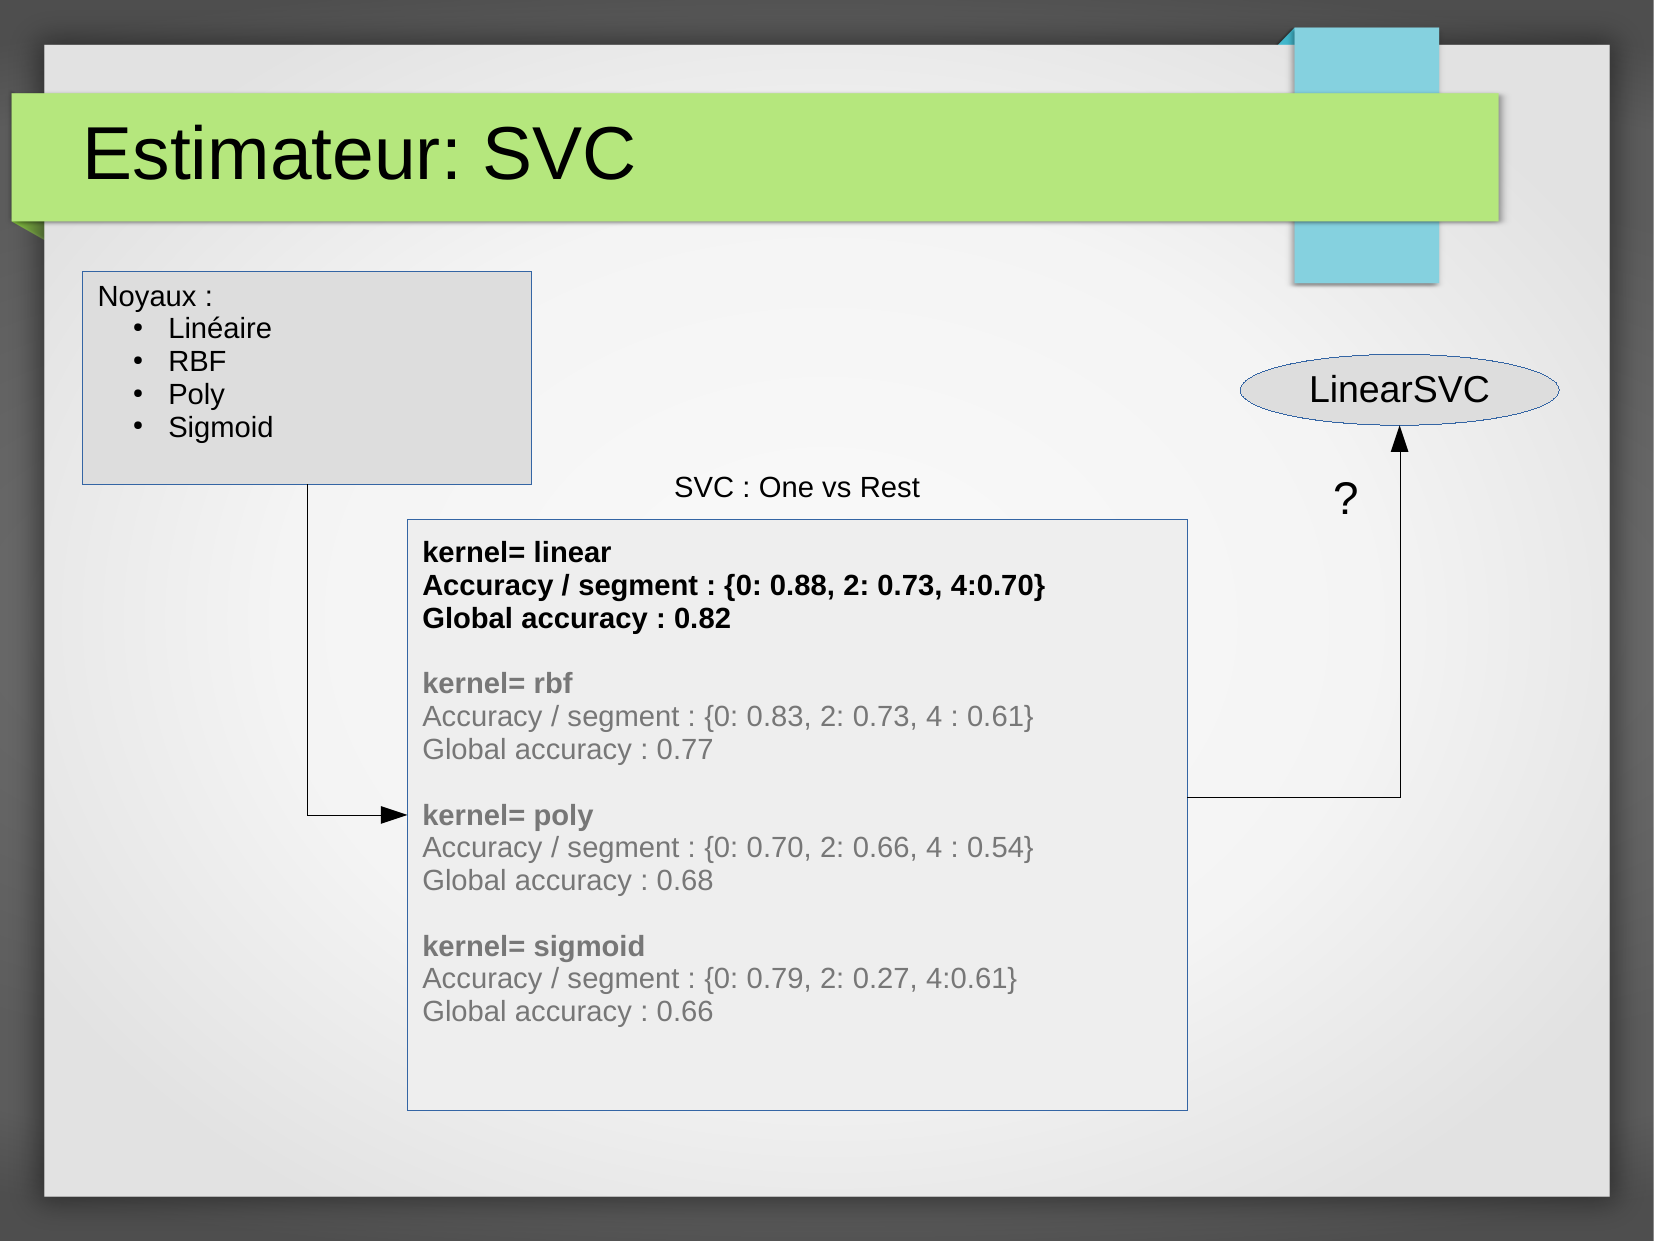

# Estimateur: SVC
Noyaux :
Linéaire
RBF
Poly
Sigmoid
LinearSVC
?
SVC : One vs Rest
kernel= linear
Accuracy / segment : {0: 0.88, 2: 0.73, 4:0.70}
Global accuracy : 0.82
kernel= rbf
Accuracy / segment : {0: 0.83, 2: 0.73, 4 : 0.61}
Global accuracy : 0.77
kernel= poly
Accuracy / segment : {0: 0.70, 2: 0.66, 4 : 0.54}
Global accuracy : 0.68
kernel= sigmoid
Accuracy / segment : {0: 0.79, 2: 0.27, 4:0.61}
Global accuracy : 0.66